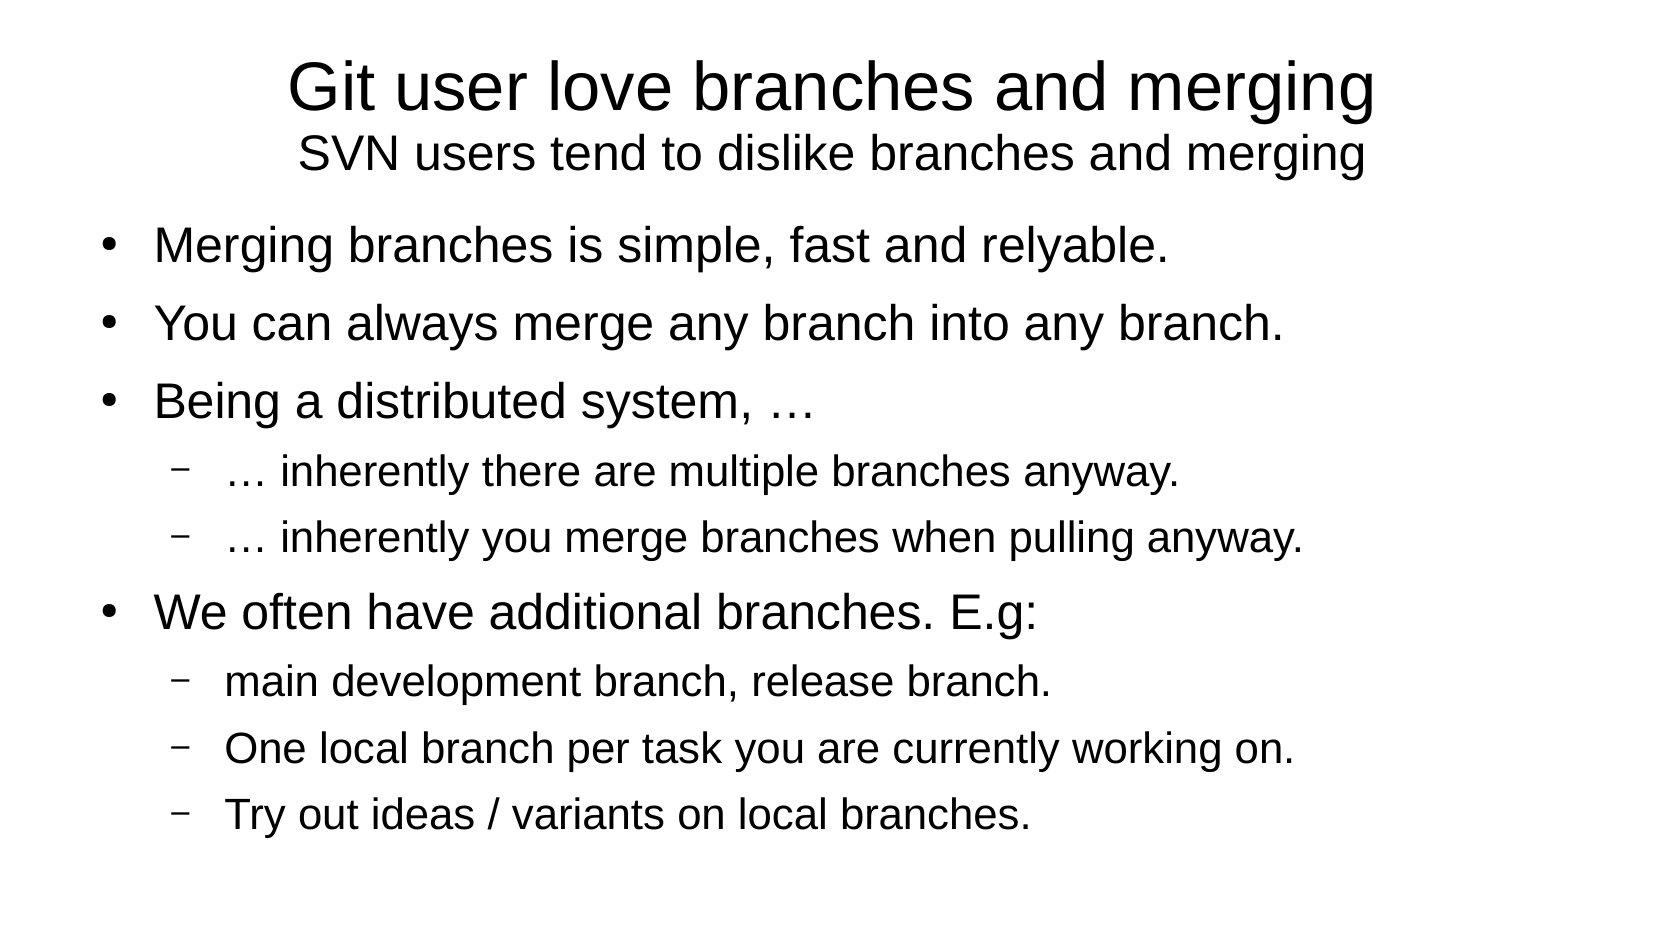

# Git user love branches and merging SVN users tend to dislike branches and merging
Merging branches is simple, fast and relyable.
You can always merge any branch into any branch.
Being a distributed system, …
… inherently there are multiple branches anyway.
… inherently you merge branches when pulling anyway.
We often have additional branches. E.g:
main development branch, release branch.
One local branch per task you are currently working on.
Try out ideas / variants on local branches.